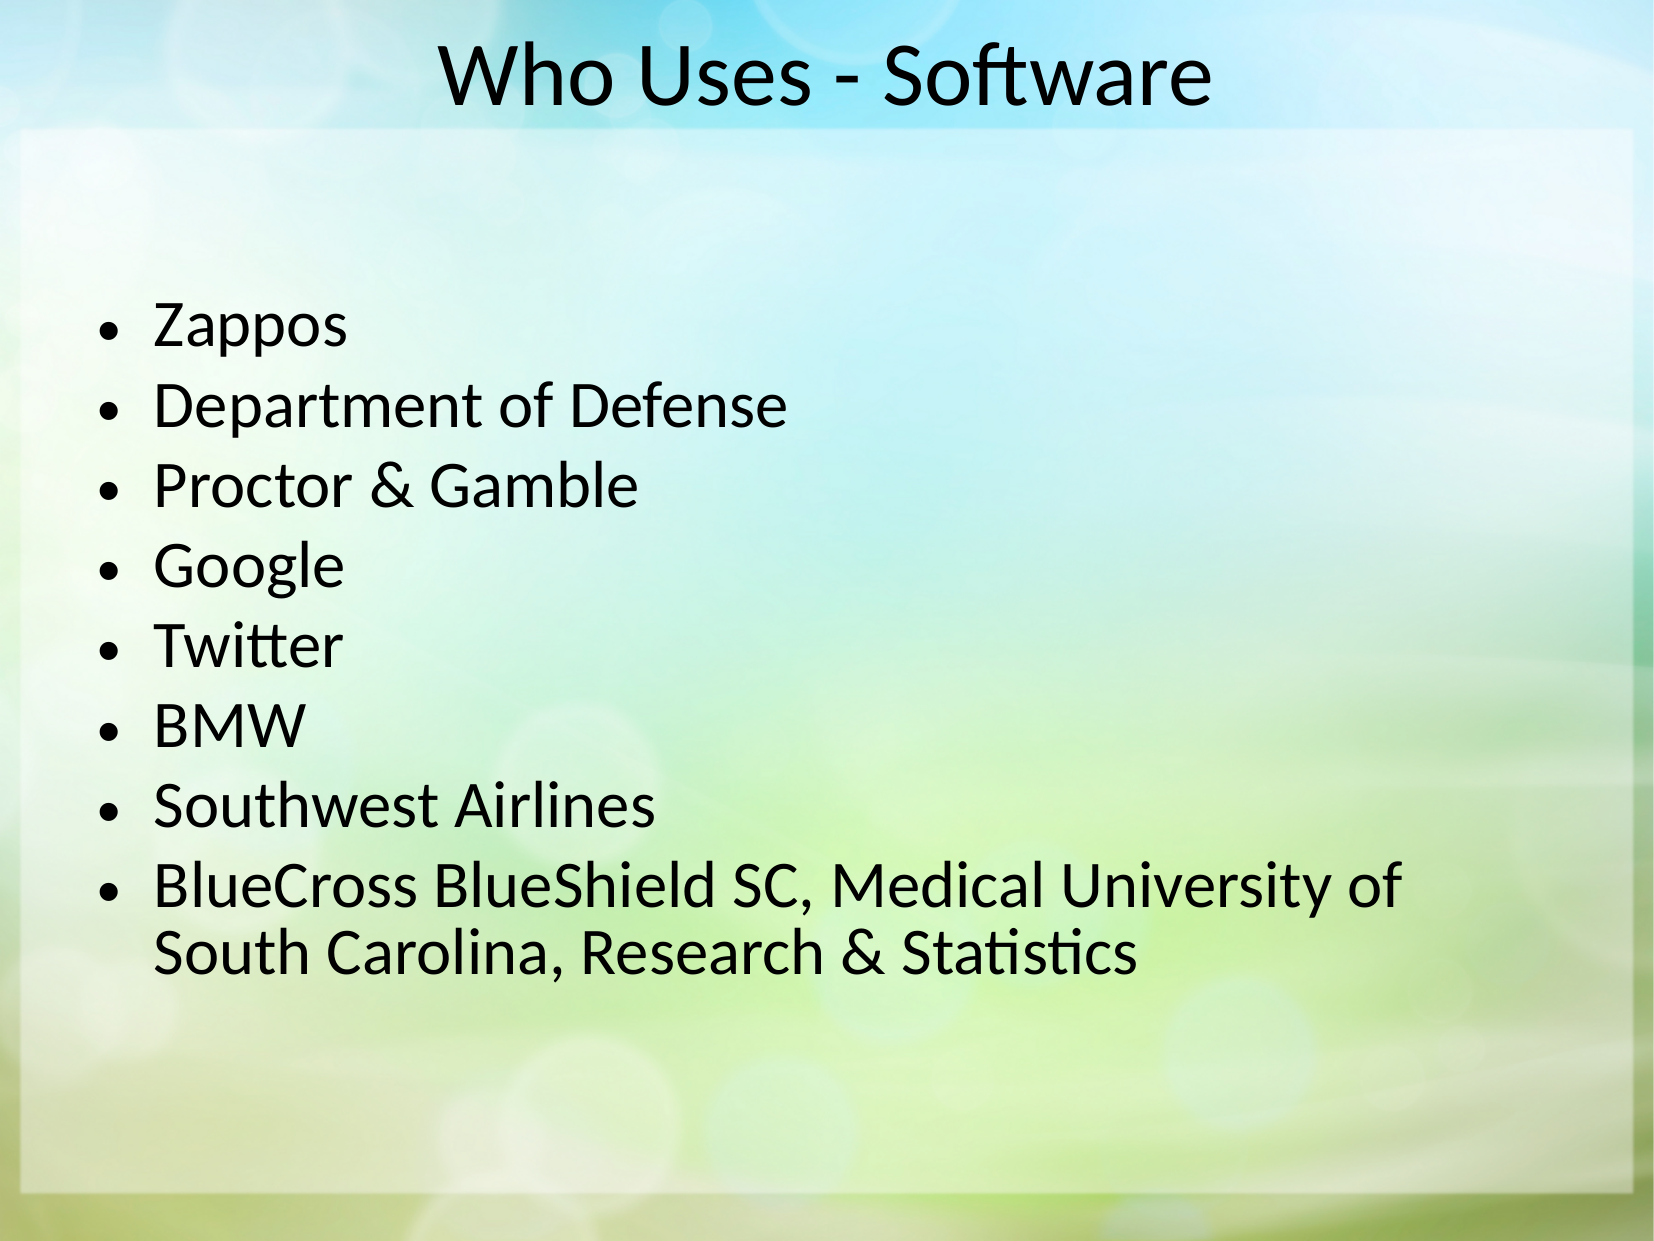

# Who Uses - Software
Zappos
Department of Defense
Proctor & Gamble
Google
Twitter
BMW
Southwest Airlines
BlueCross BlueShield SC, Medical University of South Carolina, Research & Statistics